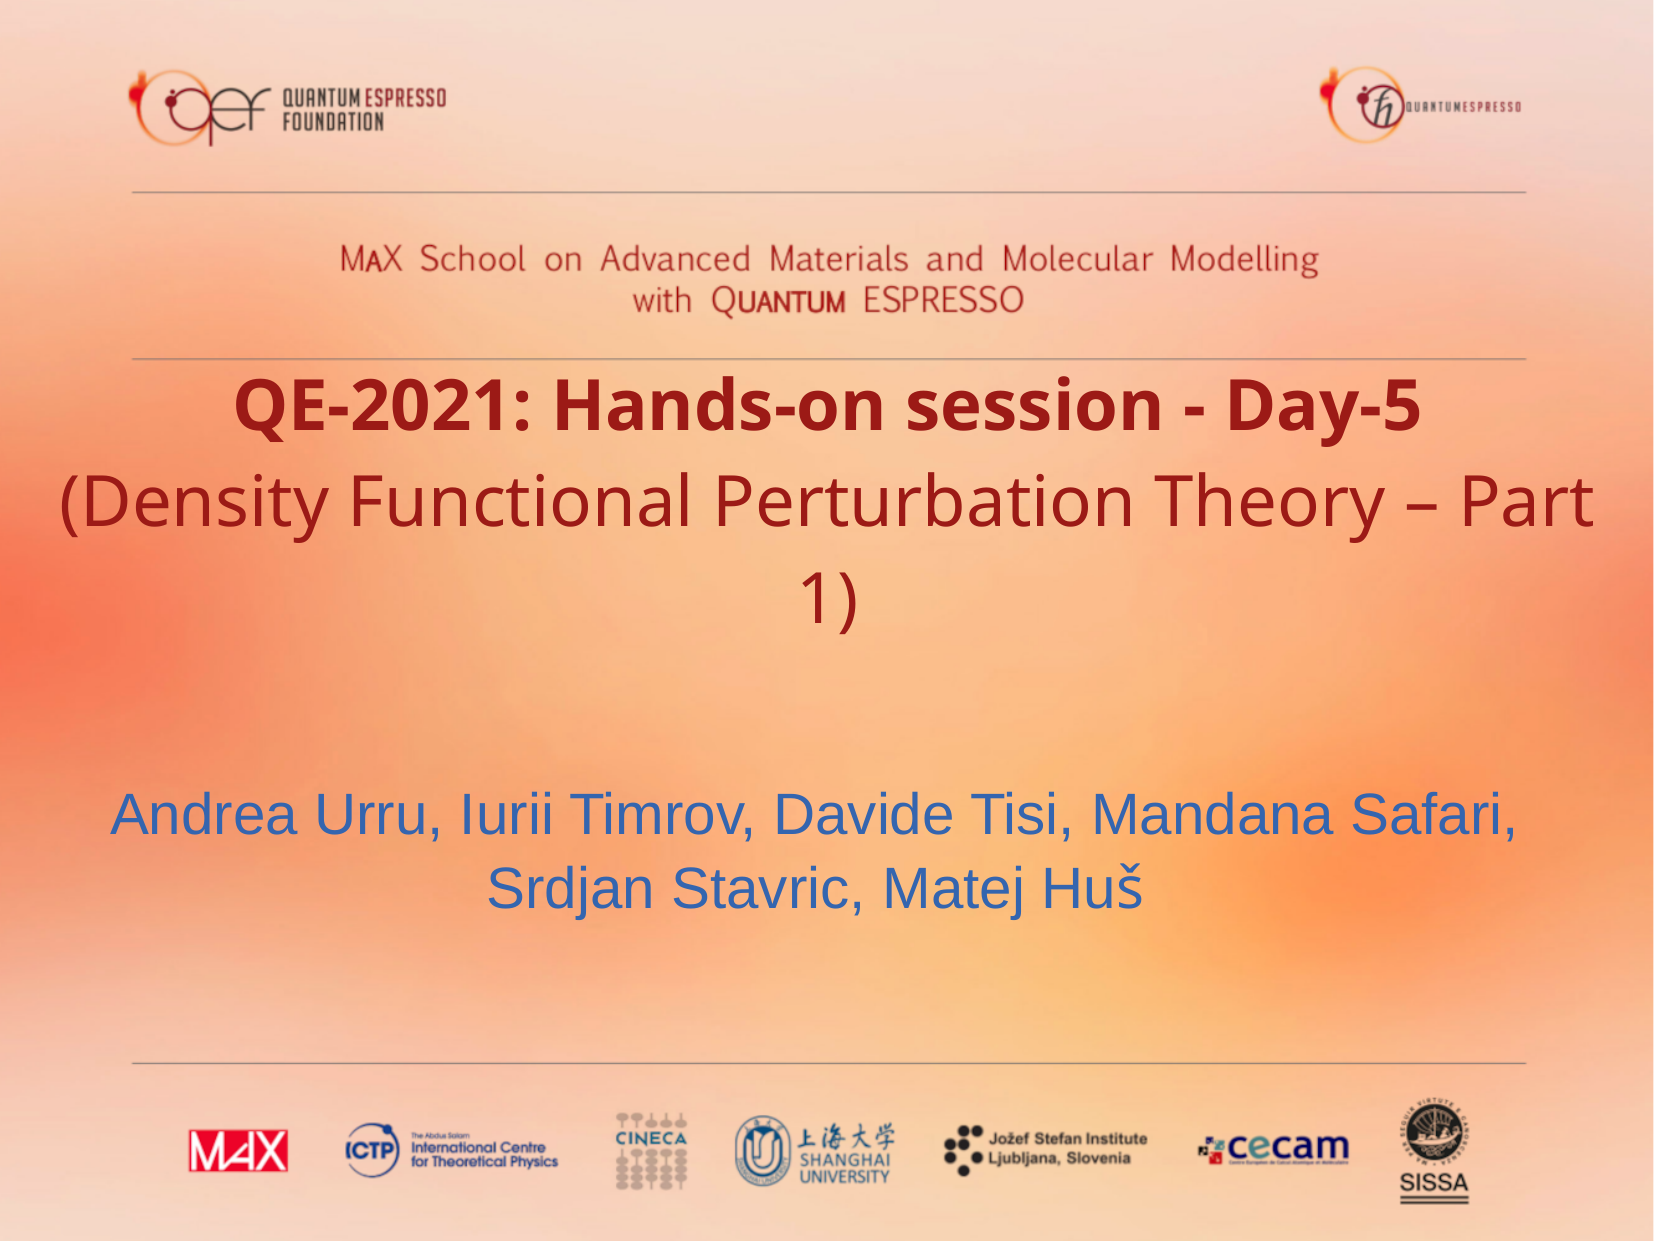

# QE-2021: Hands-on session - Day-5 (Density Functional Perturbation Theory – Part 1)
Andrea Urru, Iurii Timrov, Davide Tisi, Mandana Safari, Srdjan Stavric, Matej Huš